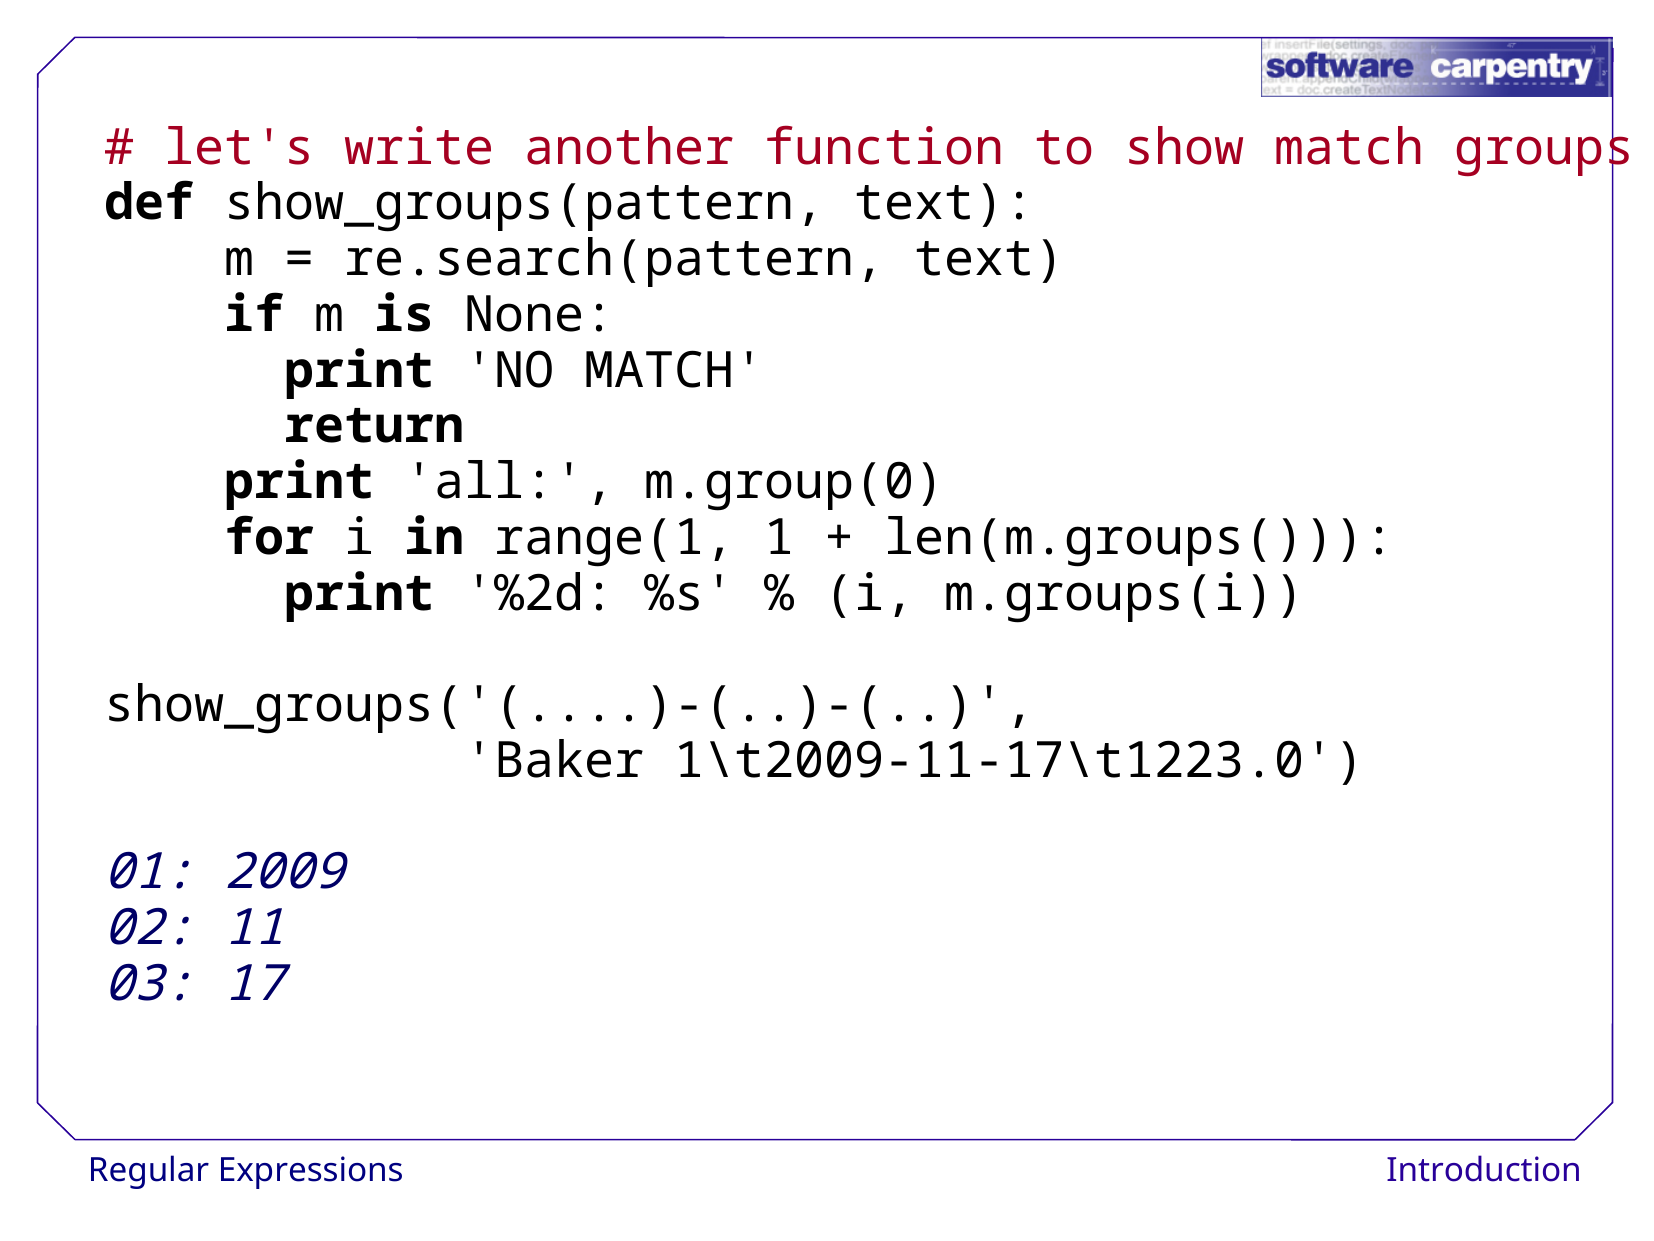

# let's write another function to show match groups
def show_groups(pattern, text):
 m = re.search(pattern, text)
 if m is None:
 print 'NO MATCH'
 return
 print 'all:', m.group(0)
 for i in range(1, 1 + len(m.groups())):
 print '%2d: %s' % (i, m.groups(i))
show_groups('(....)-(..)-(..)',
 'Baker 1\t2009-11-17\t1223.0')
01: 2009
02: 11
03: 17